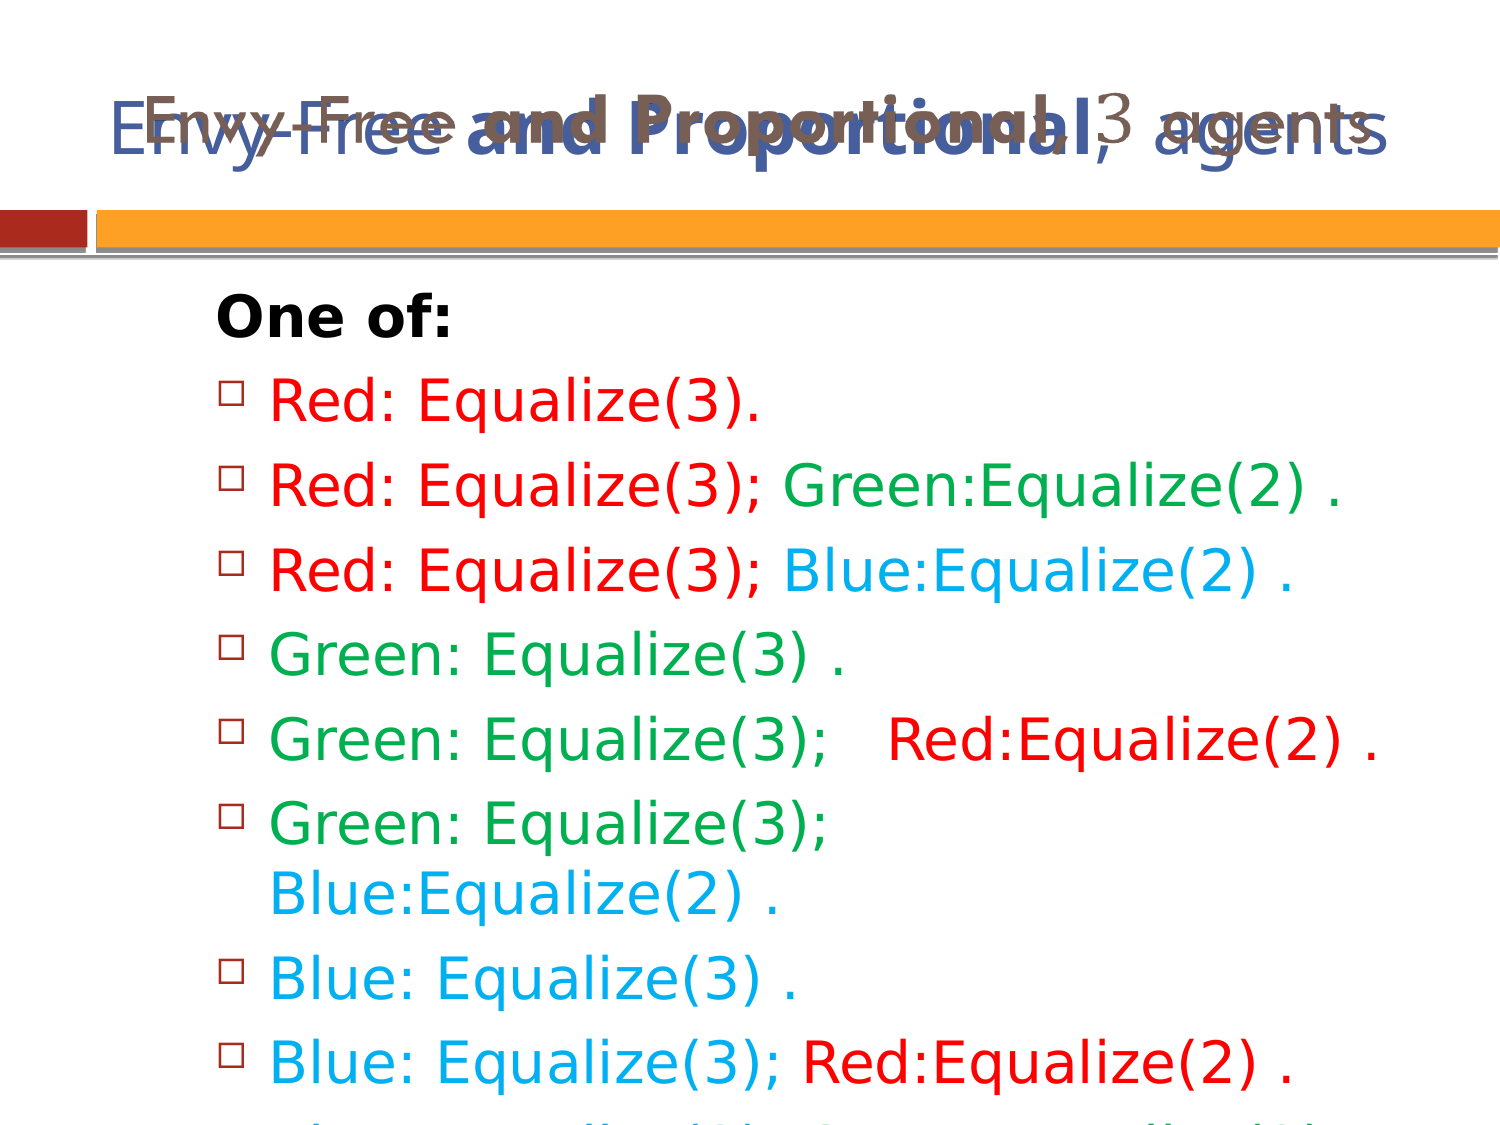

Envy-Free and Proportional, agents
# One of:
Red: Equalize(3).
Red: Equalize(3); Green:Equalize(2) .
Red: Equalize(3); Blue:Equalize(2) .
Green: Equalize(3) .
Green: Equalize(3); Red:Equalize(2) .
Green: Equalize(3); Blue:Equalize(2) .
Blue: Equalize(3) .
Blue: Equalize(3); Red:Equalize(2) .
Blue: Equalize(3); Green:Equalize(2) .